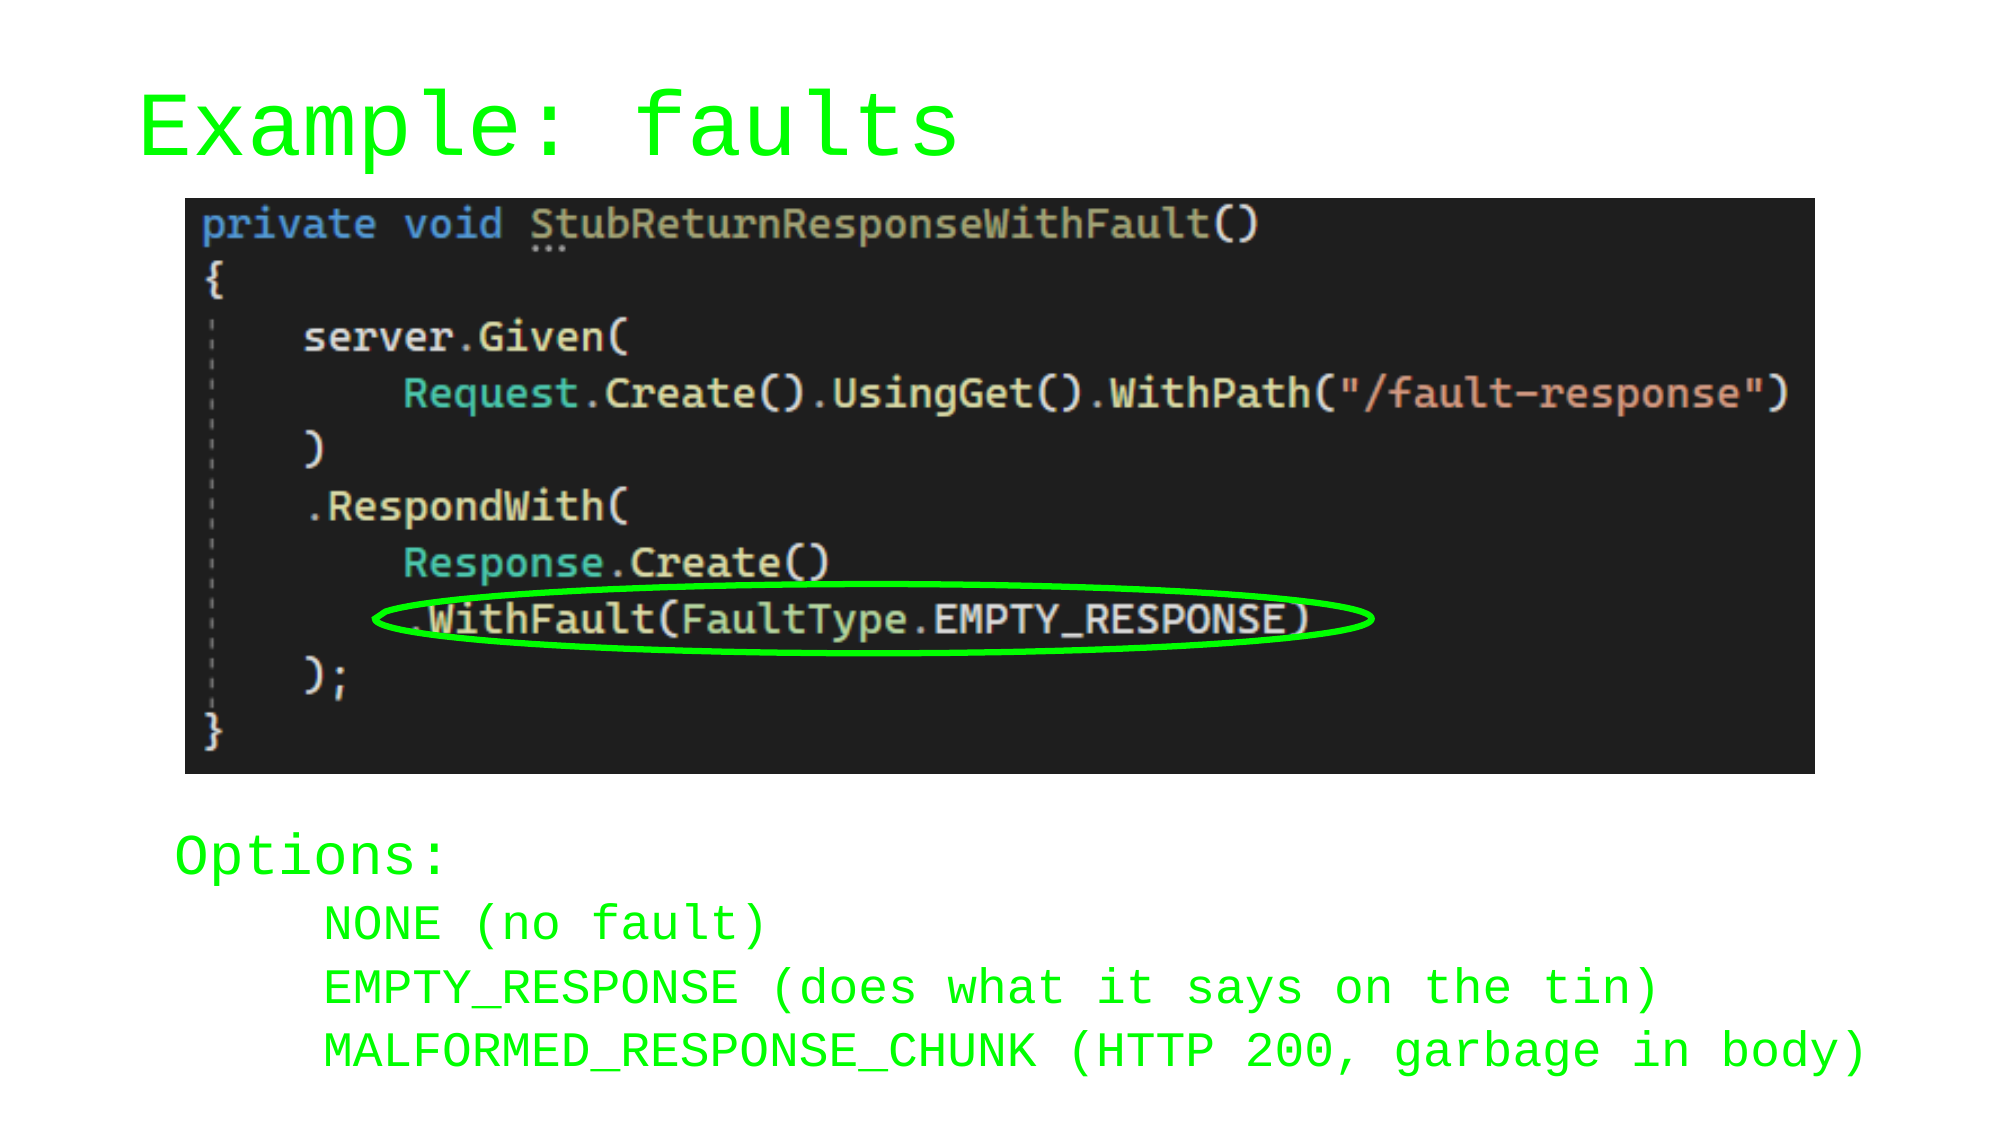

# Example: faults
Options:
NONE (no fault)
EMPTY_RESPONSE (does what it says on the tin)
MALFORMED_RESPONSE_CHUNK (HTTP 200, garbage in body)